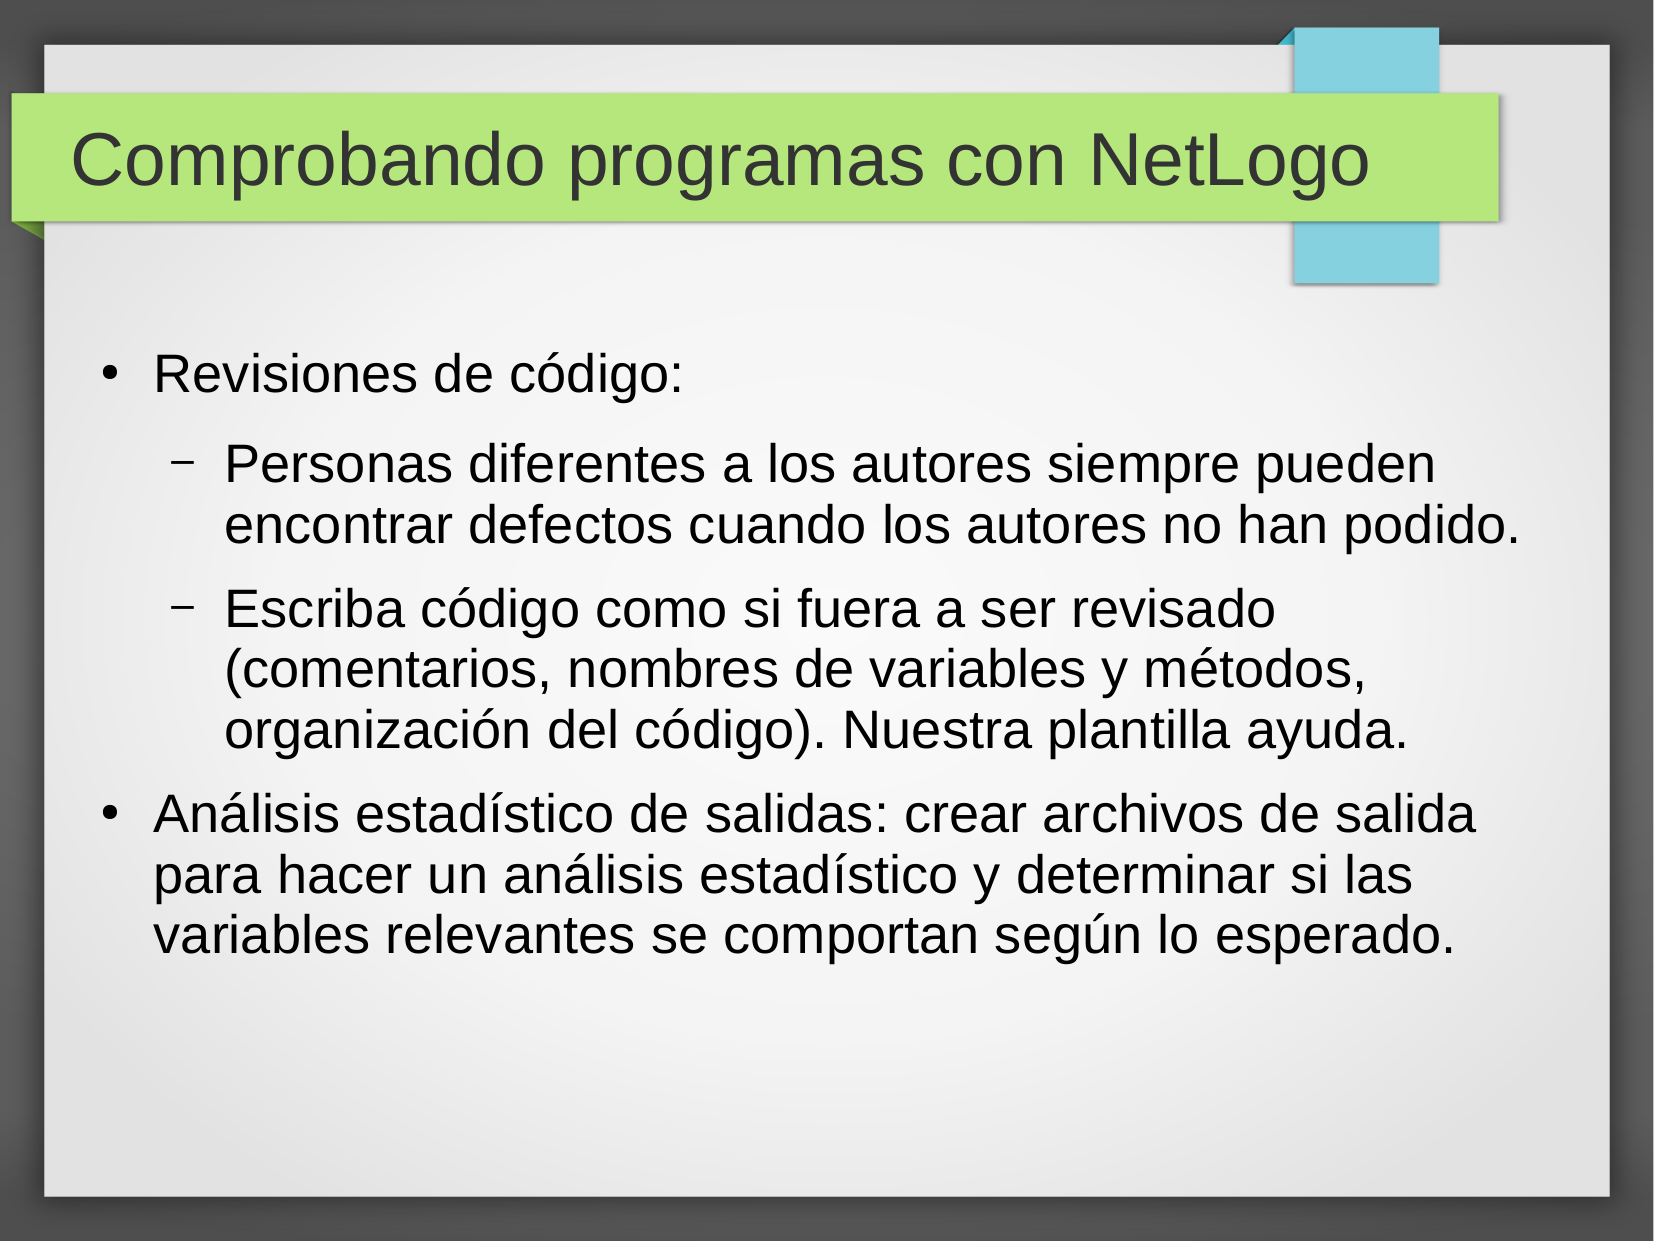

# Comprobando programas con NetLogo
Revisiones de código:
Personas diferentes a los autores siempre pueden encontrar defectos cuando los autores no han podido.
Escriba código como si fuera a ser revisado (comentarios, nombres de variables y métodos, organización del código). Nuestra plantilla ayuda.
Análisis estadístico de salidas: crear archivos de salida para hacer un análisis estadístico y determinar si las variables relevantes se comportan según lo esperado.